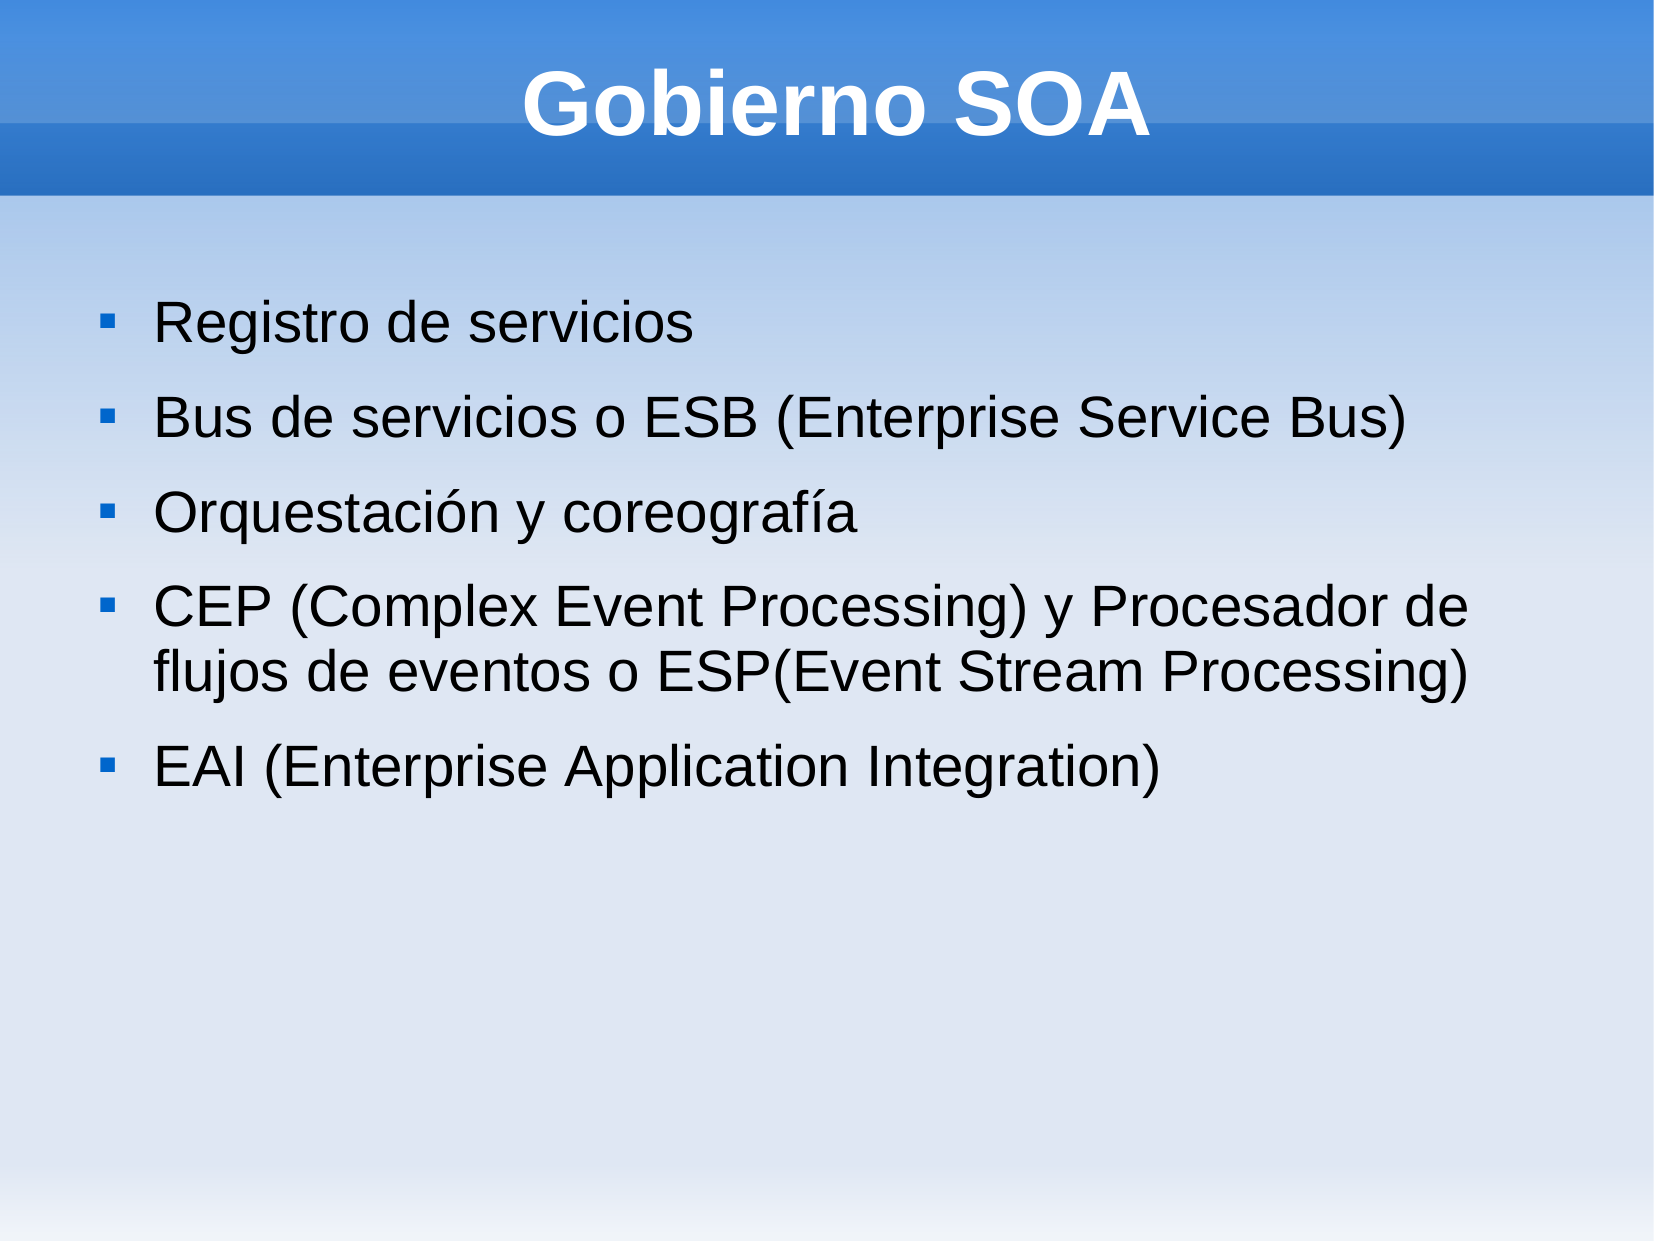

# Gobierno SOA
Registro de servicios
Bus de servicios o ESB (Enterprise Service Bus)
Orquestación y coreografía
CEP (Complex Event Processing) y Procesador de flujos de eventos o ESP(Event Stream Processing)
EAI (Enterprise Application Integration)